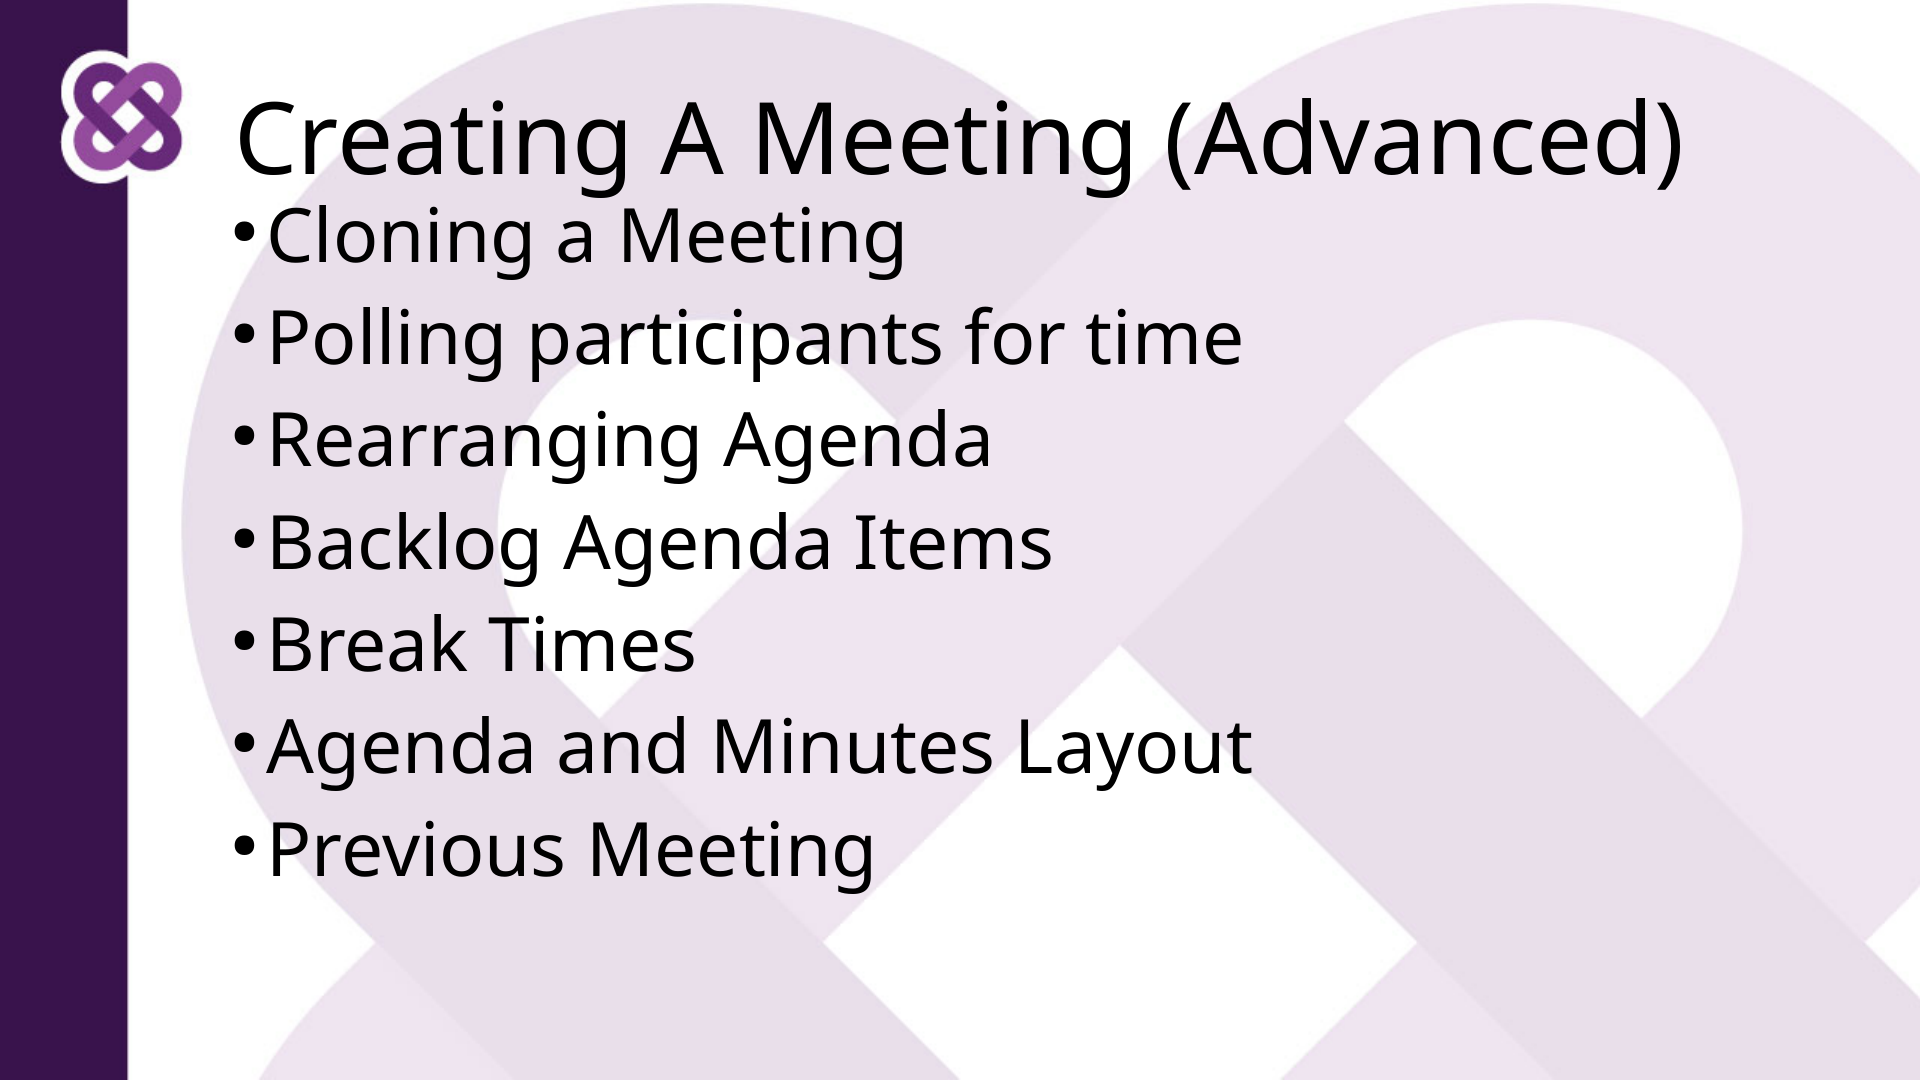

# Creating A Meeting (Advanced)
Cloning a Meeting
Polling participants for time
Rearranging Agenda
Backlog Agenda Items
Break Times
Agenda and Minutes Layout
Previous Meeting